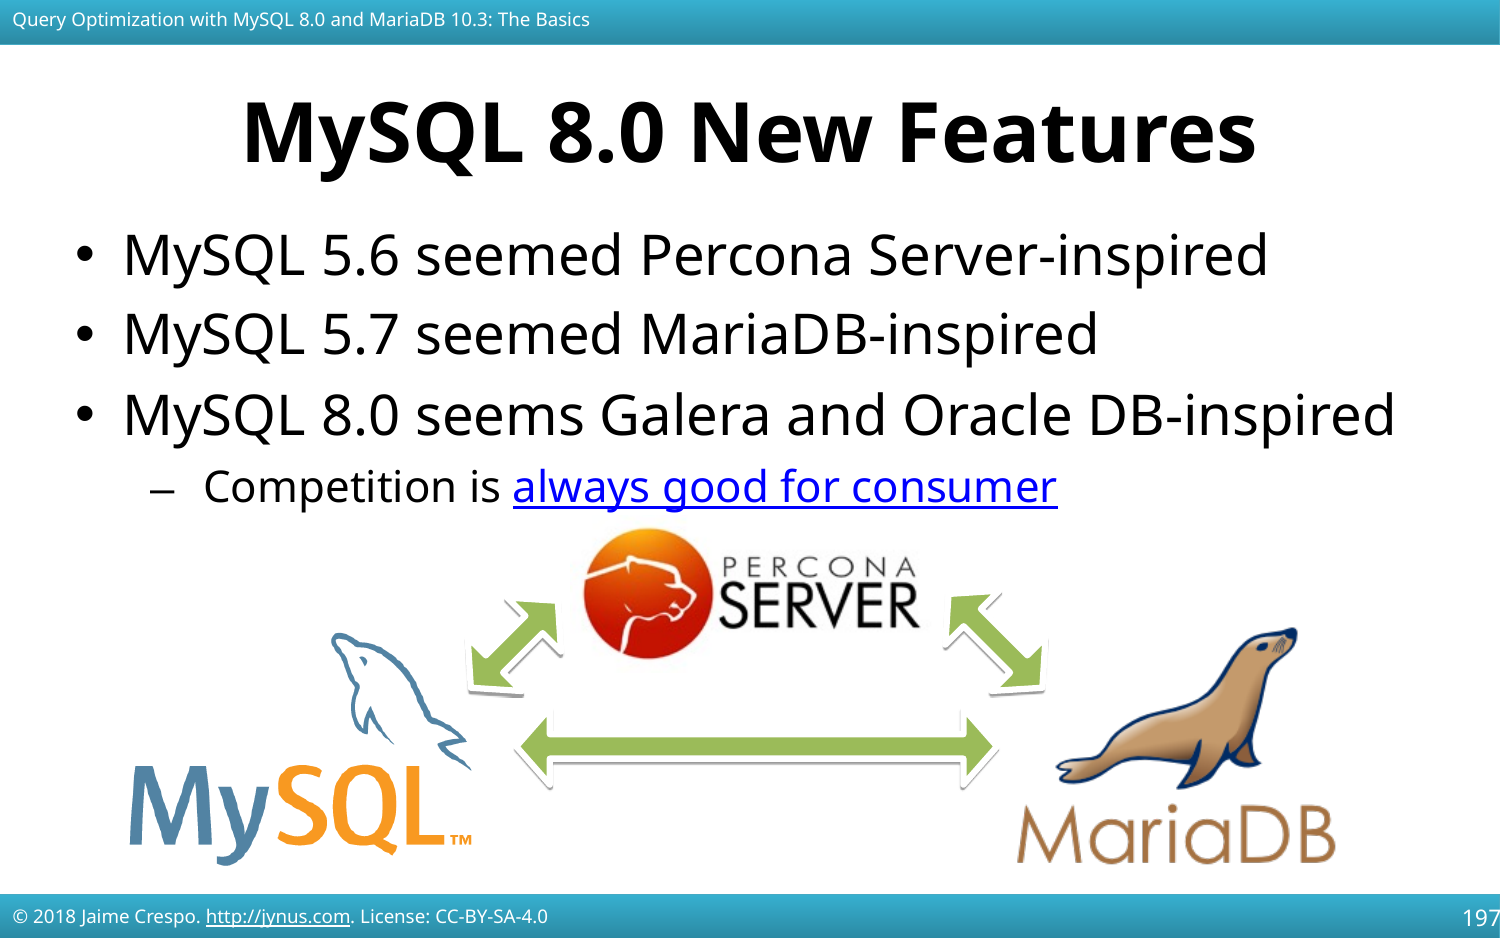

# MySQL 8.0 New Features
MySQL 5.6 seemed Percona Server-inspired
MySQL 5.7 seemed MariaDB-inspired
MySQL 8.0 seems Galera and Oracle DB-inspired
Competition is always good for consumer